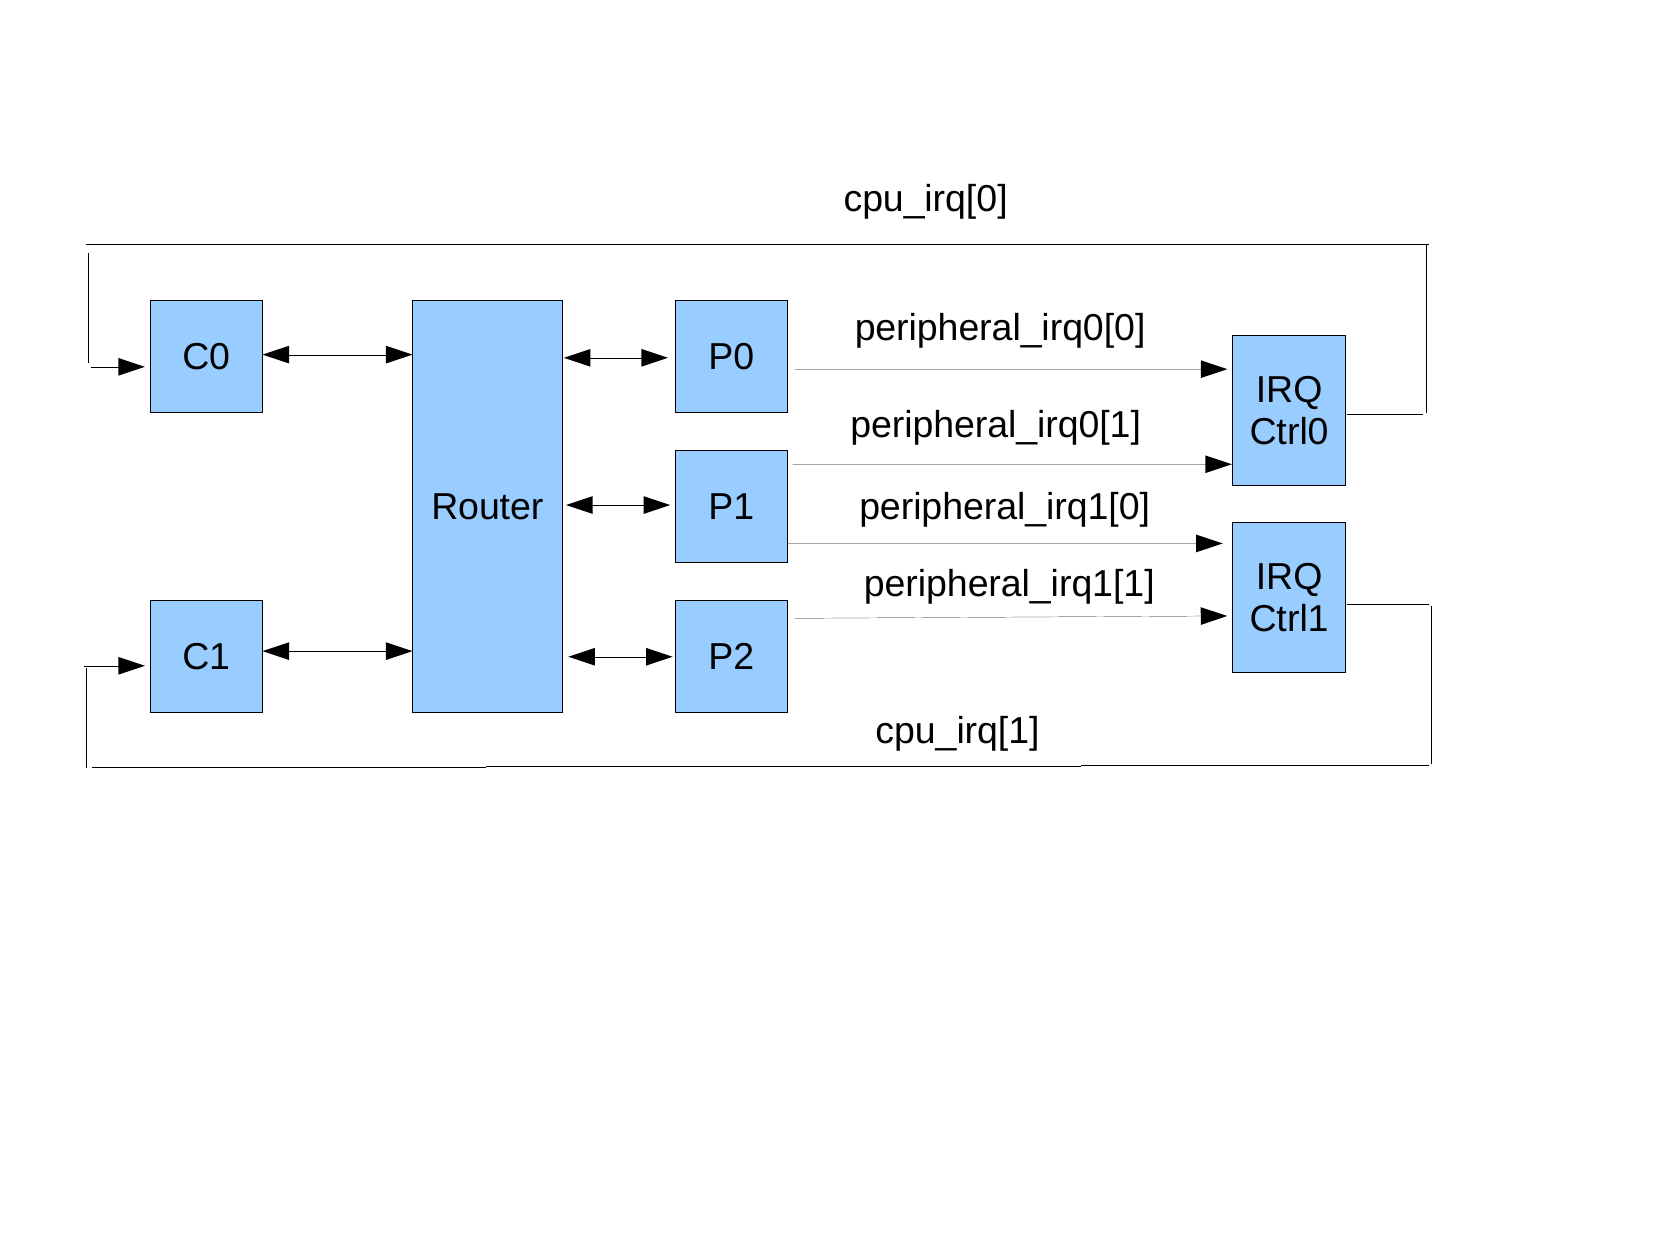

cpu_irq[0]
peripheral_irq0[0]
C0
Router
P0
IRQ
Ctrl0
peripheral_irq0[1]
P1
peripheral_irq1[0]
IRQ
Ctrl1
peripheral_irq1[1]
C1
P2
cpu_irq[1]